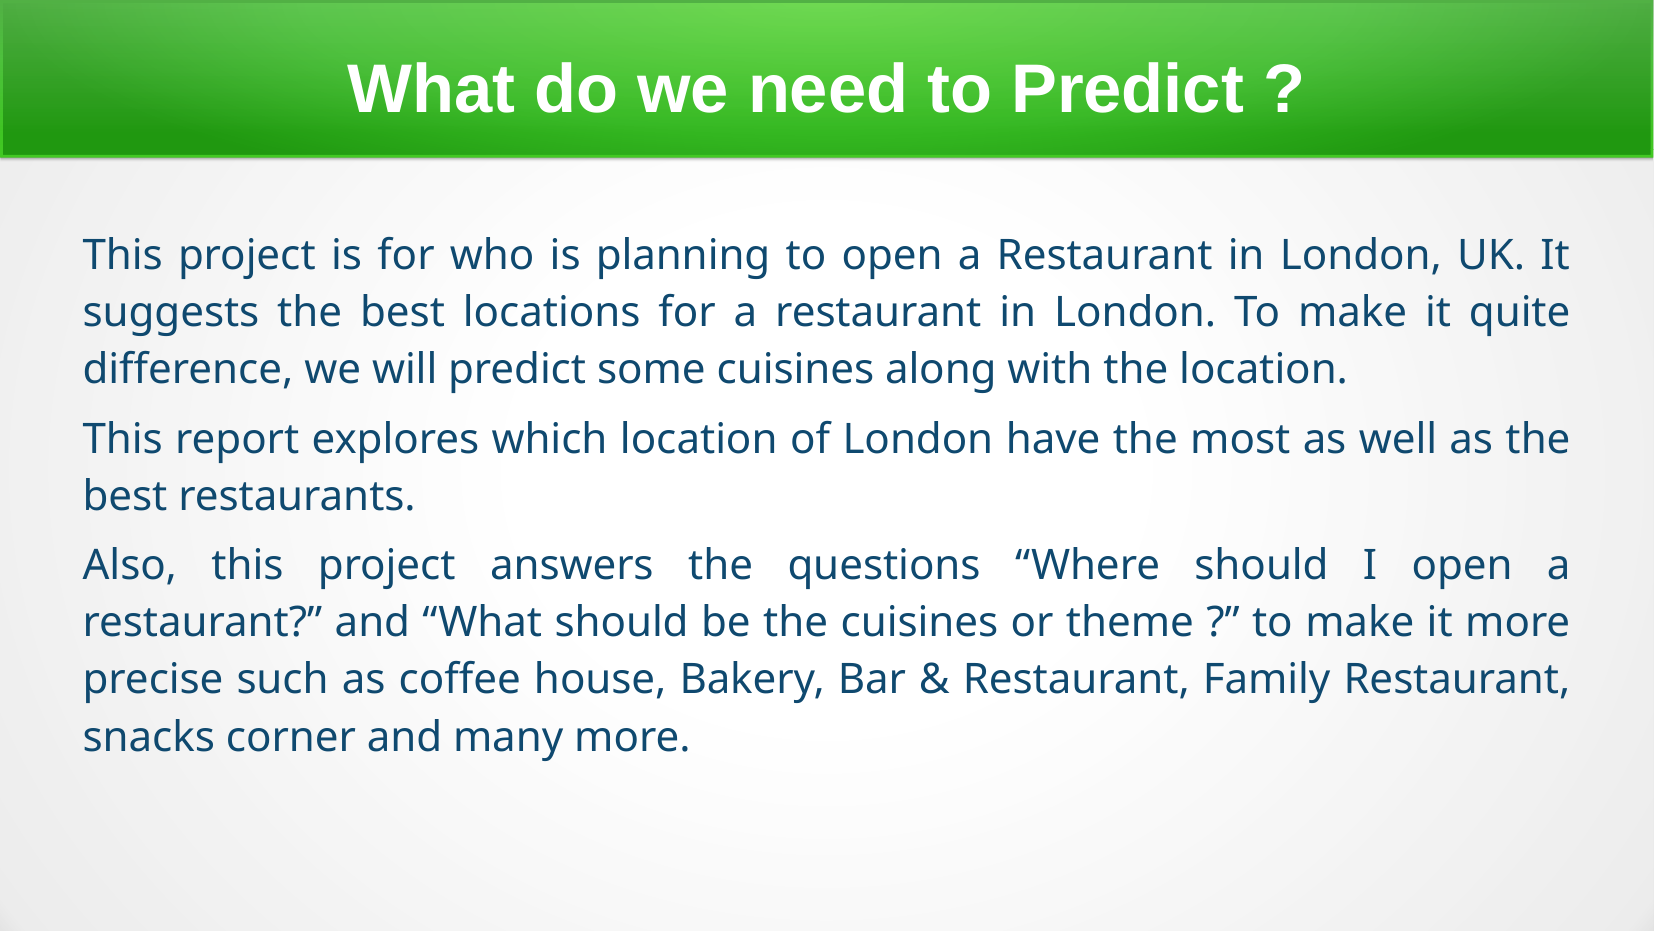

# What do we need to Predict ?
This project is for who is planning to open a Restaurant in London, UK. It suggests the best locations for a restaurant in London. To make it quite difference, we will predict some cuisines along with the location.
This report explores which location of London have the most as well as the best restaurants.
Also, this project answers the questions “Where should I open a restaurant?” and “What should be the cuisines or theme ?” to make it more precise such as coffee house, Bakery, Bar & Restaurant, Family Restaurant, snacks corner and many more.